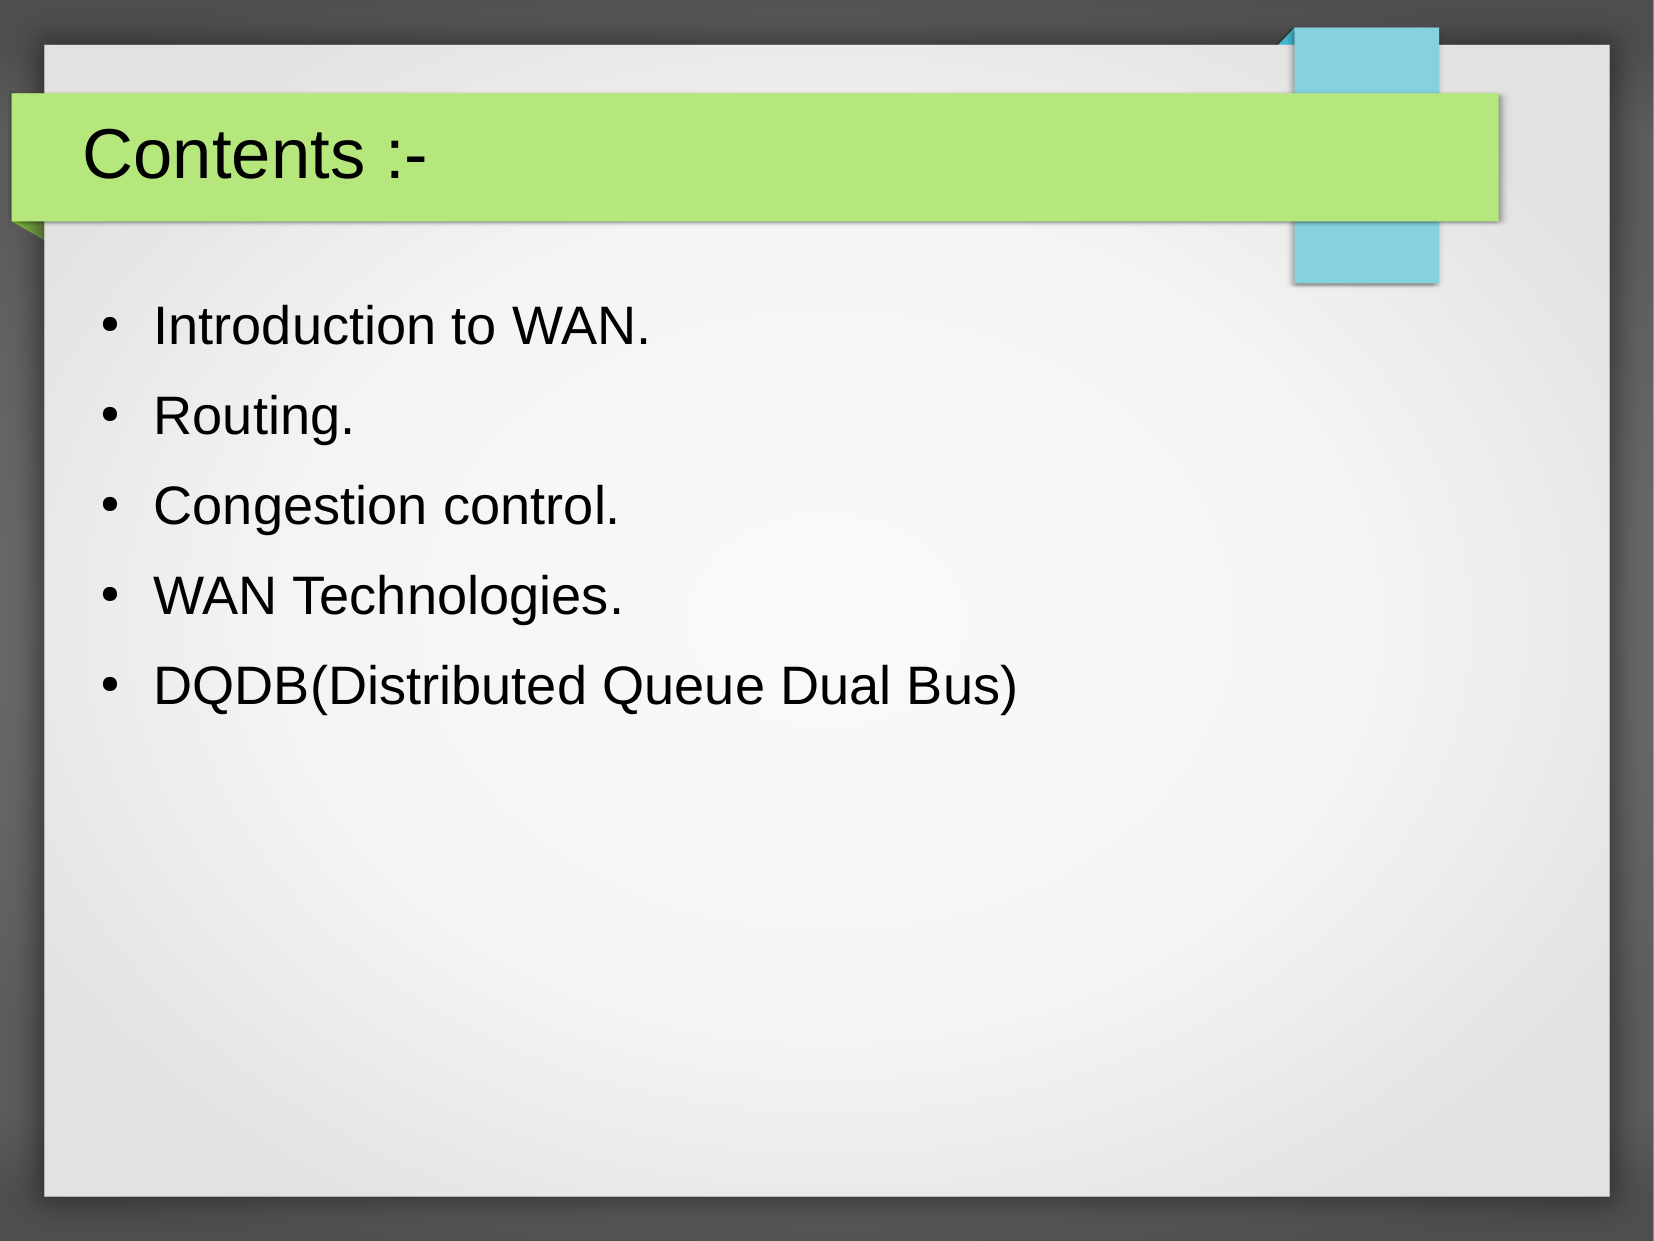

# Contents :-
Introduction to WAN.
Routing.
Congestion control.
WAN Technologies.
DQDB(Distributed Queue Dual Bus)